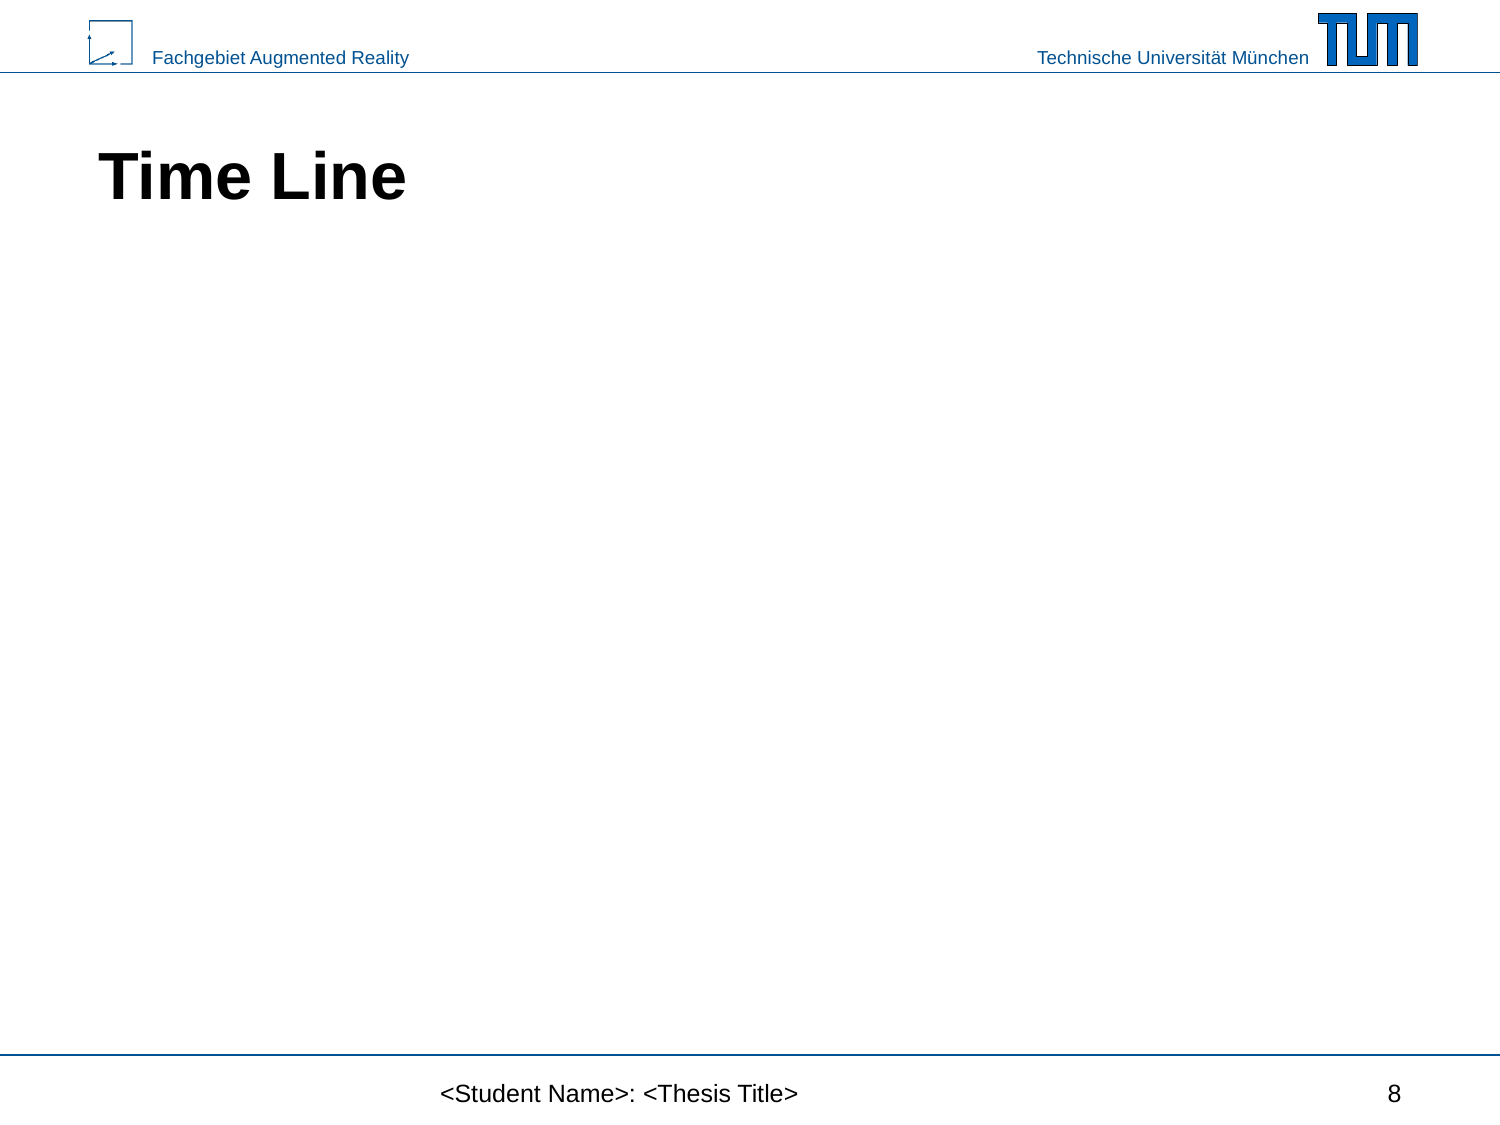

# Time Line
<Student Name>: <Thesis Title>